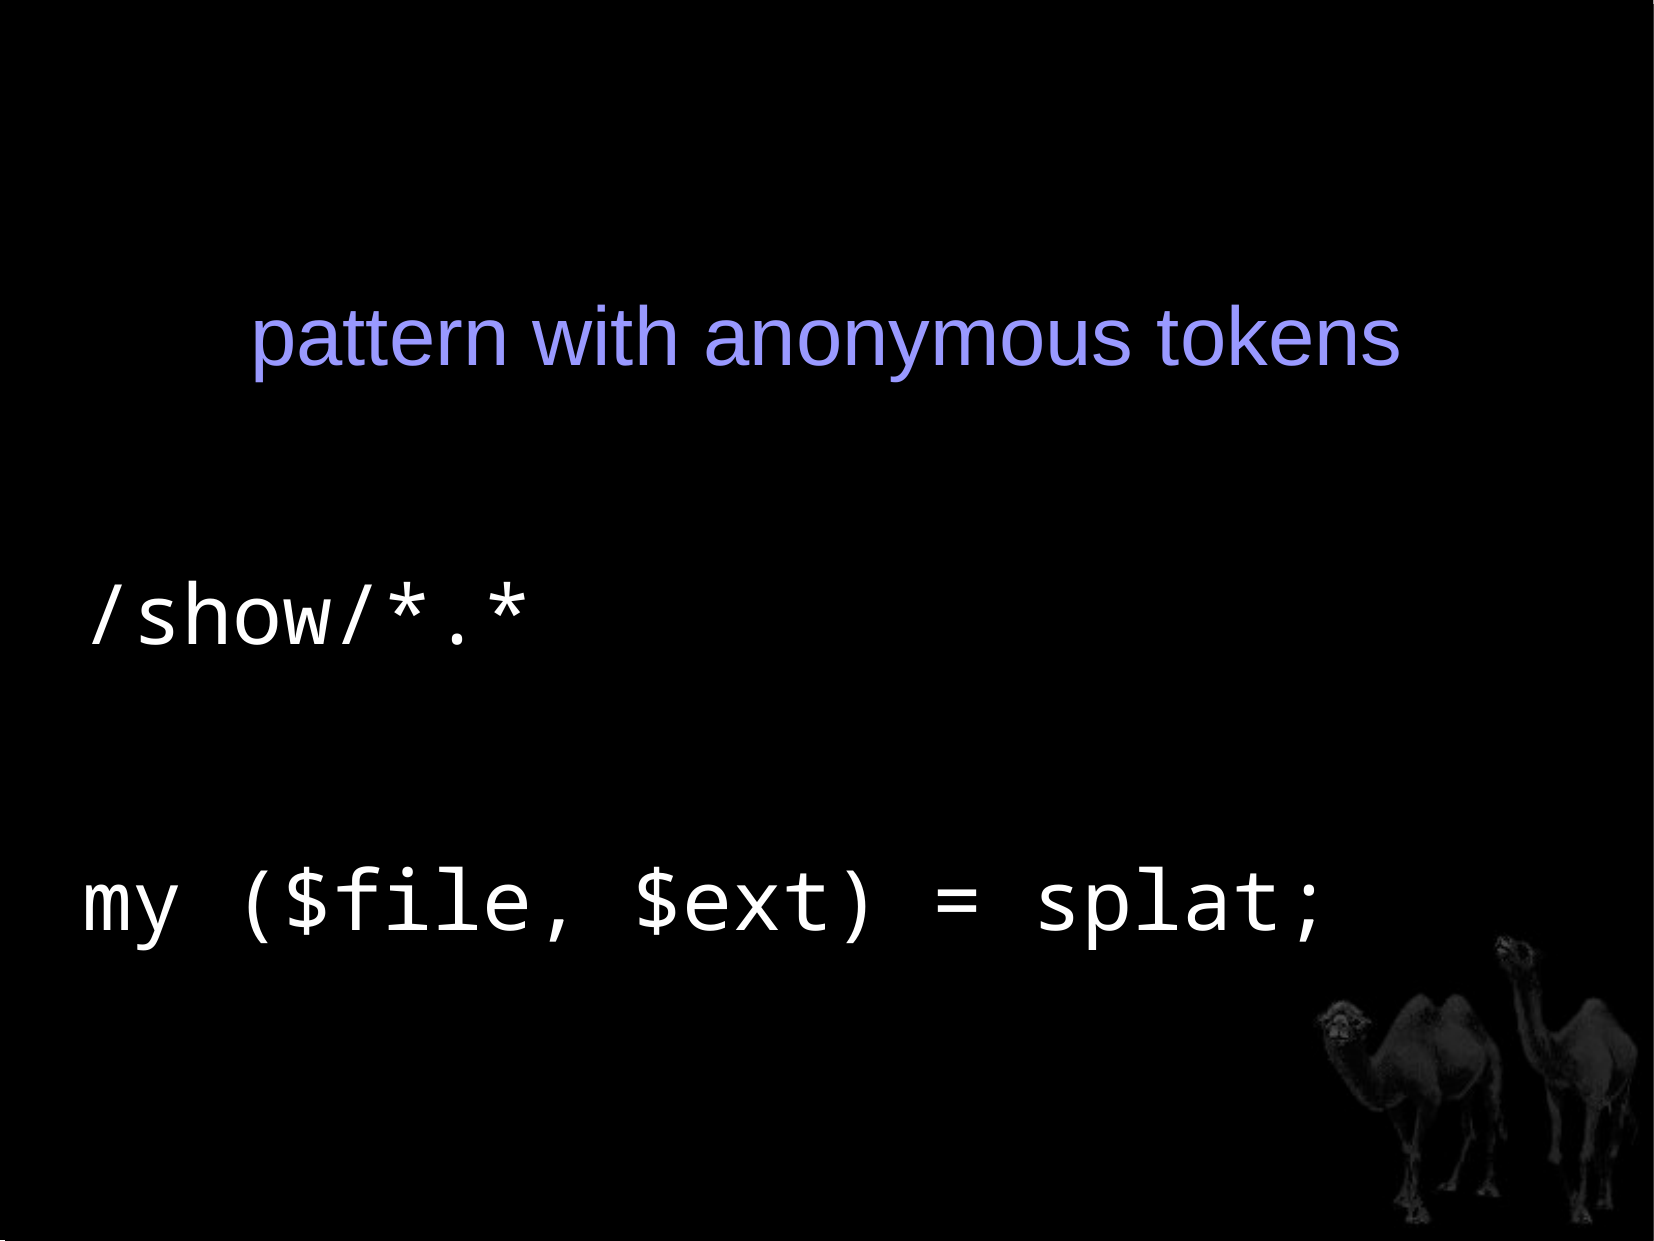

# pattern with anonymous tokens
/show/*.*
my ($file, $ext) = splat;